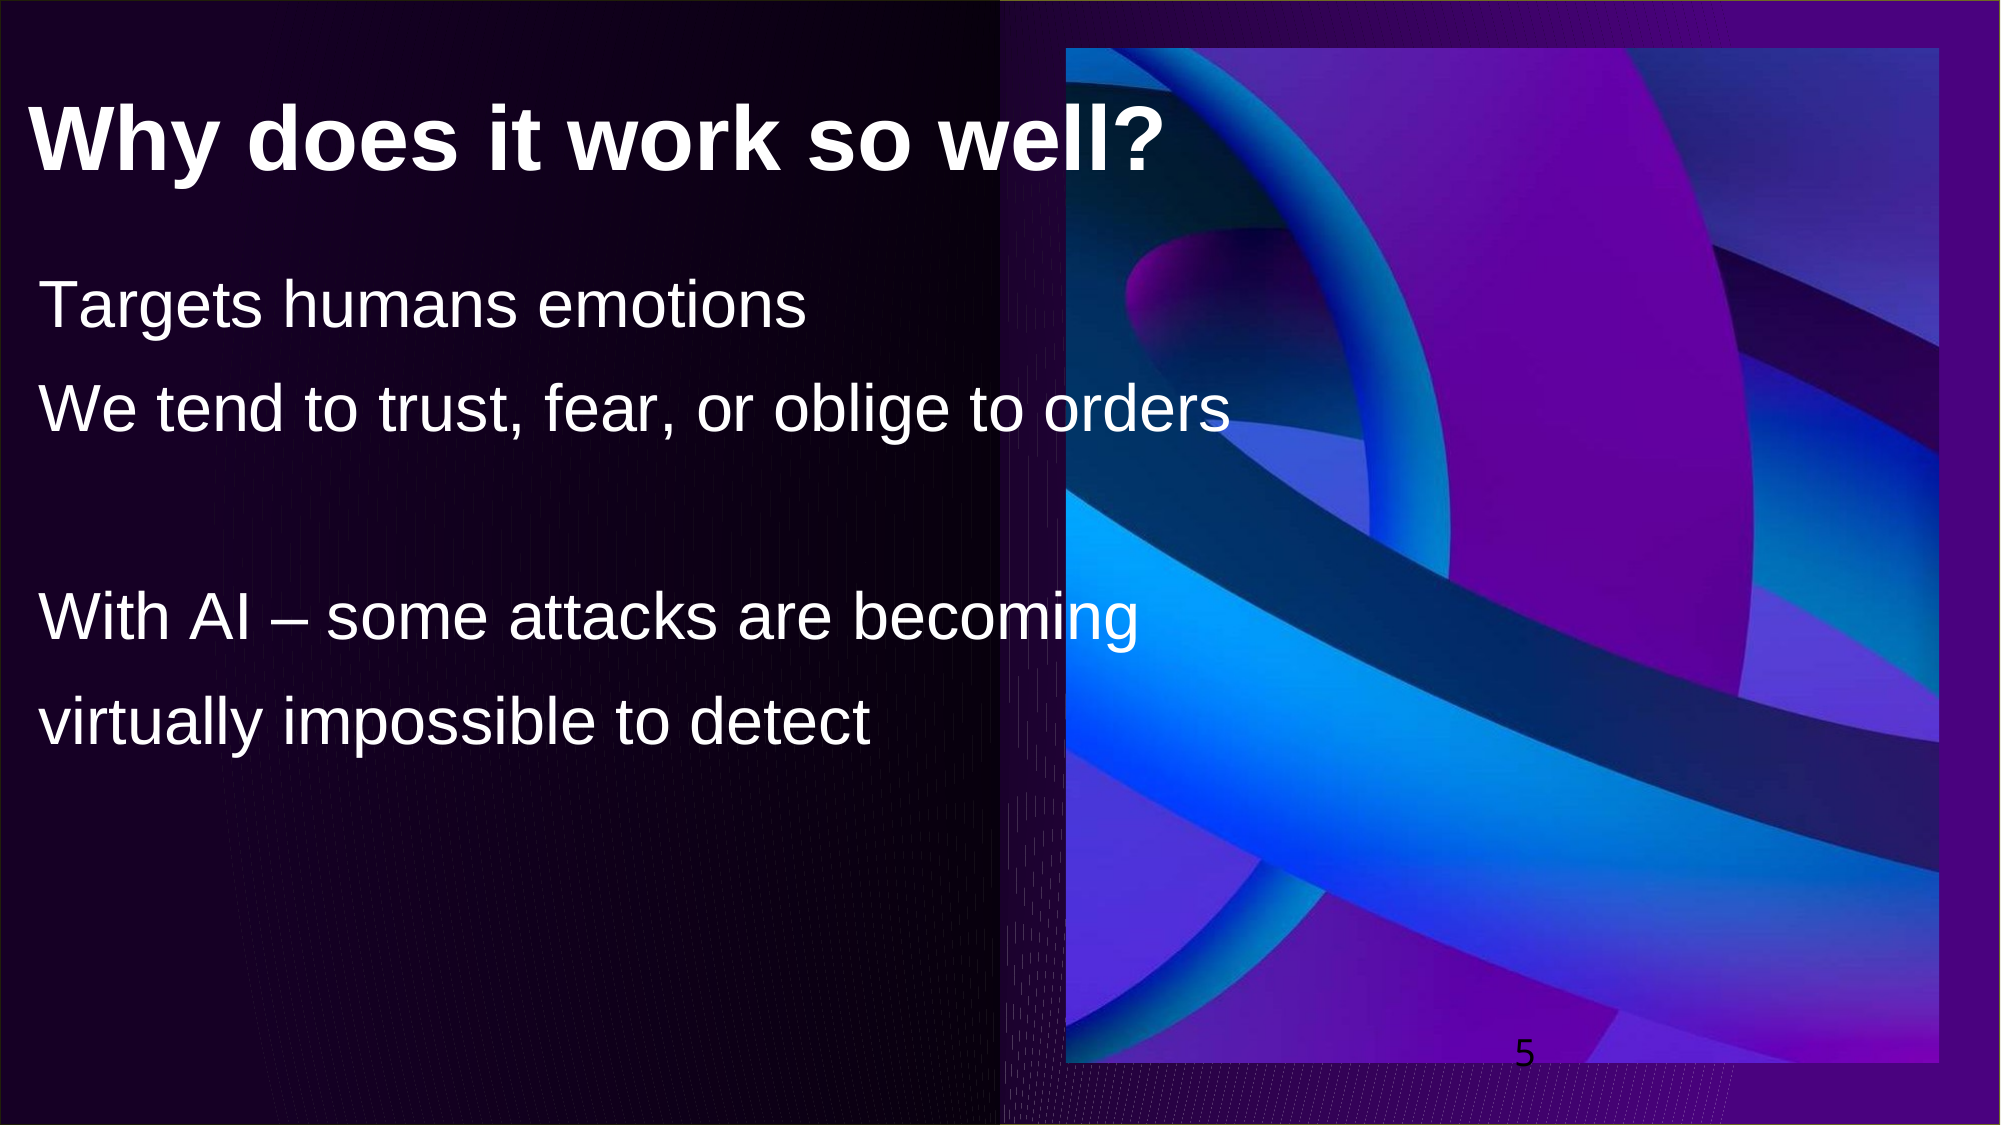

Why does it work so well?
Targets humans emotions
We tend to trust, fear, or oblige to orders
With AI – some attacks are becoming
virtually impossible to detect